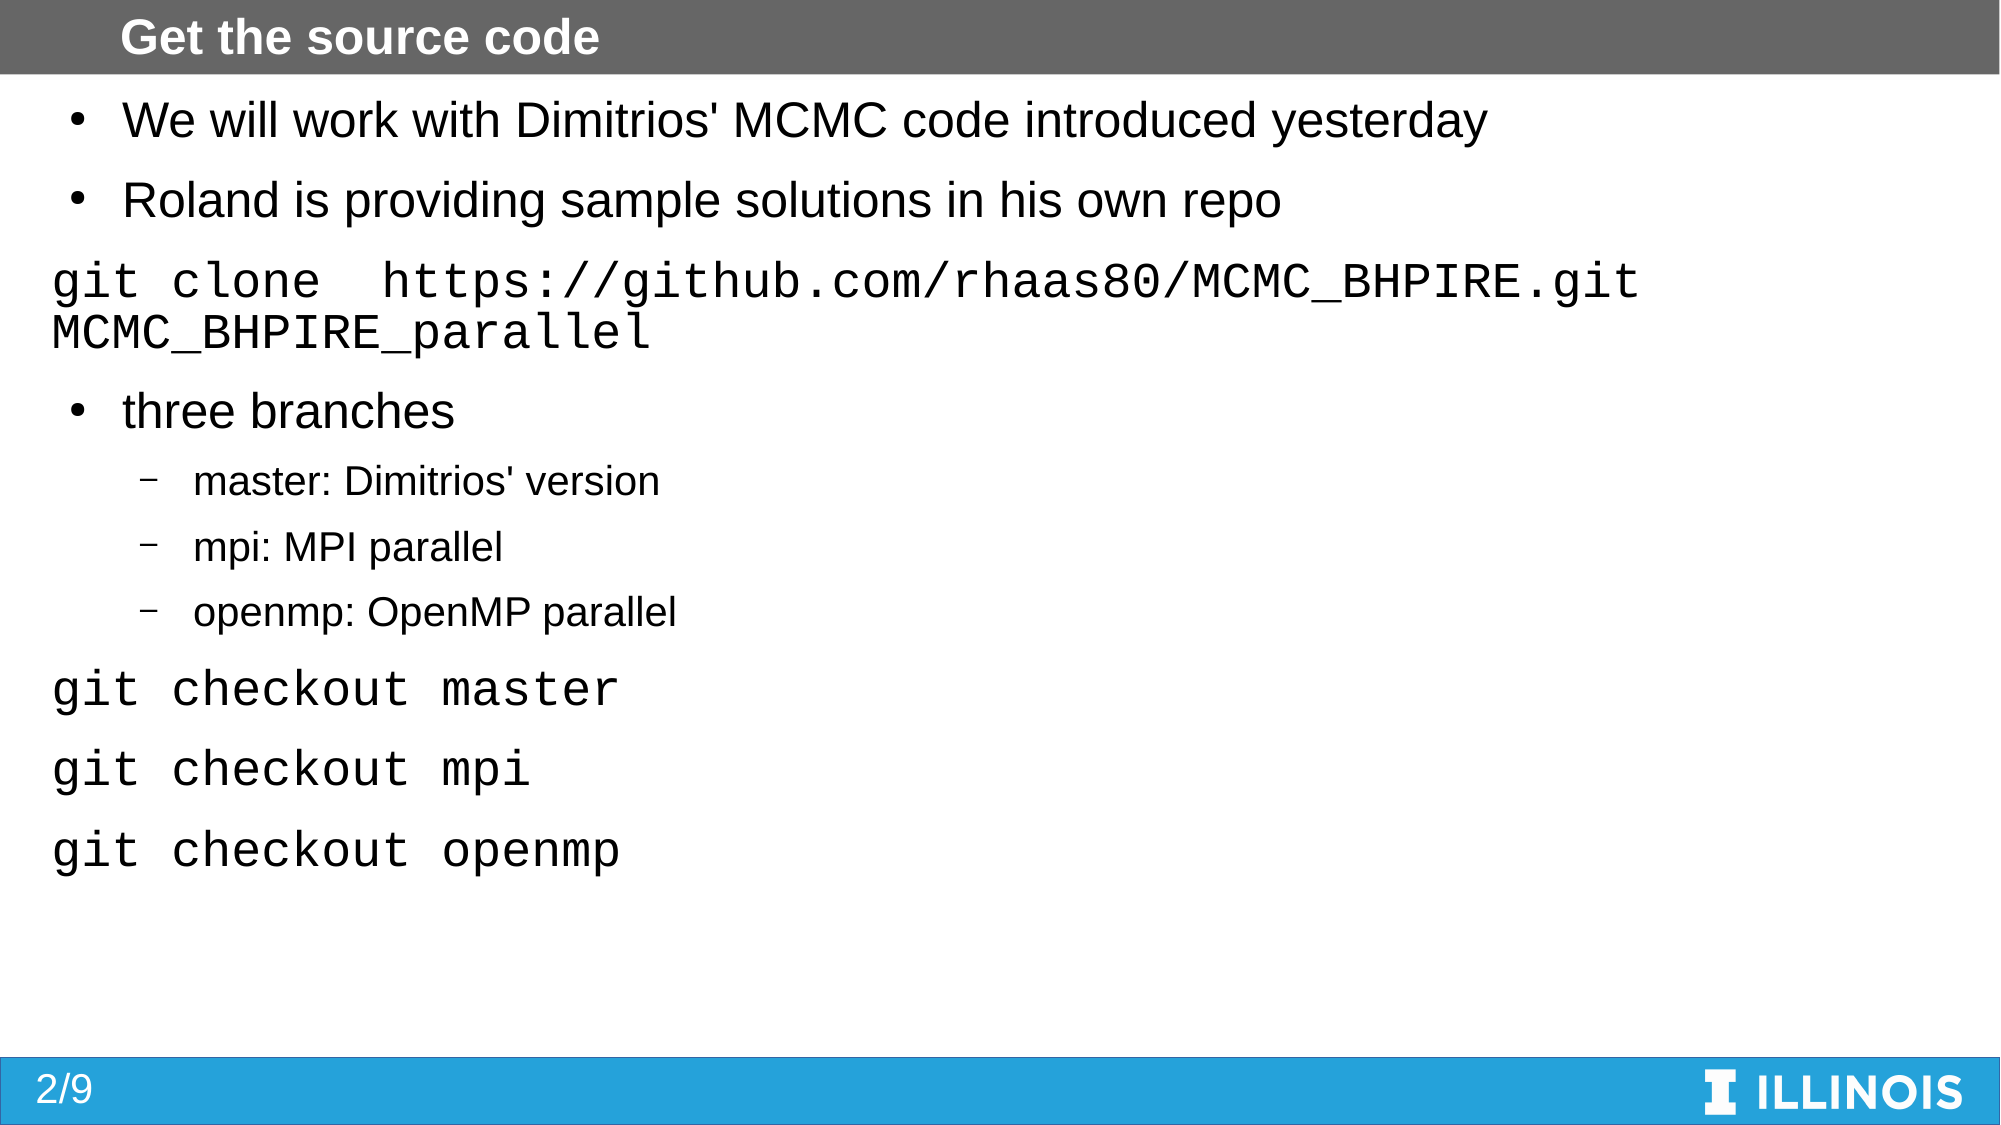

# Get the source code
We will work with Dimitrios' MCMC code introduced yesterday
Roland is providing sample solutions in his own repo
git clone https://github.com/rhaas80/MCMC_BHPIRE.git MCMC_BHPIRE_parallel
three branches
master: Dimitrios' version
mpi: MPI parallel
openmp: OpenMP parallel
git checkout master
git checkout mpi
git checkout openmp